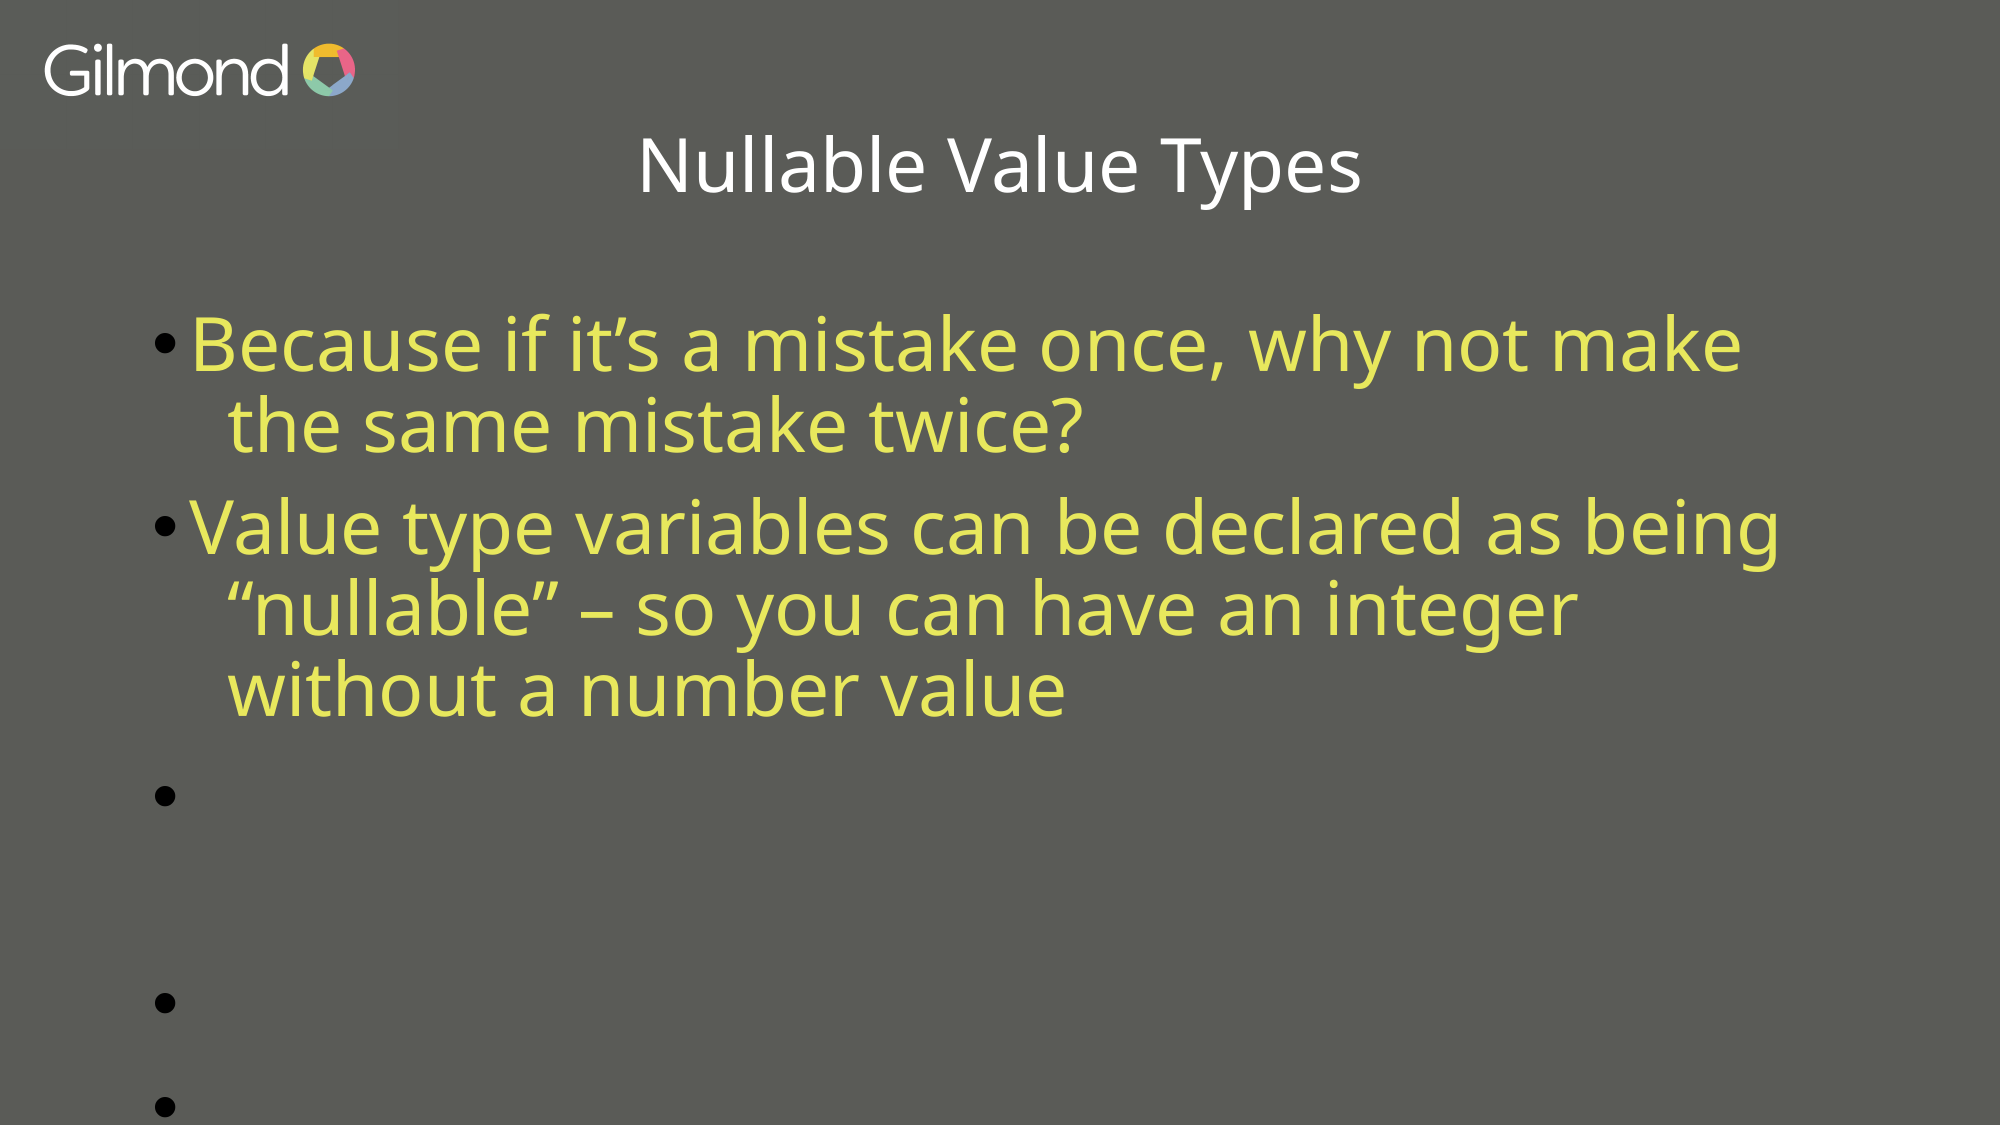

# Nullable Value Types
Because if it’s a mistake once, why not make the same mistake twice?
Value type variables can be declared as being “nullable” – so you can have an integer without a number value